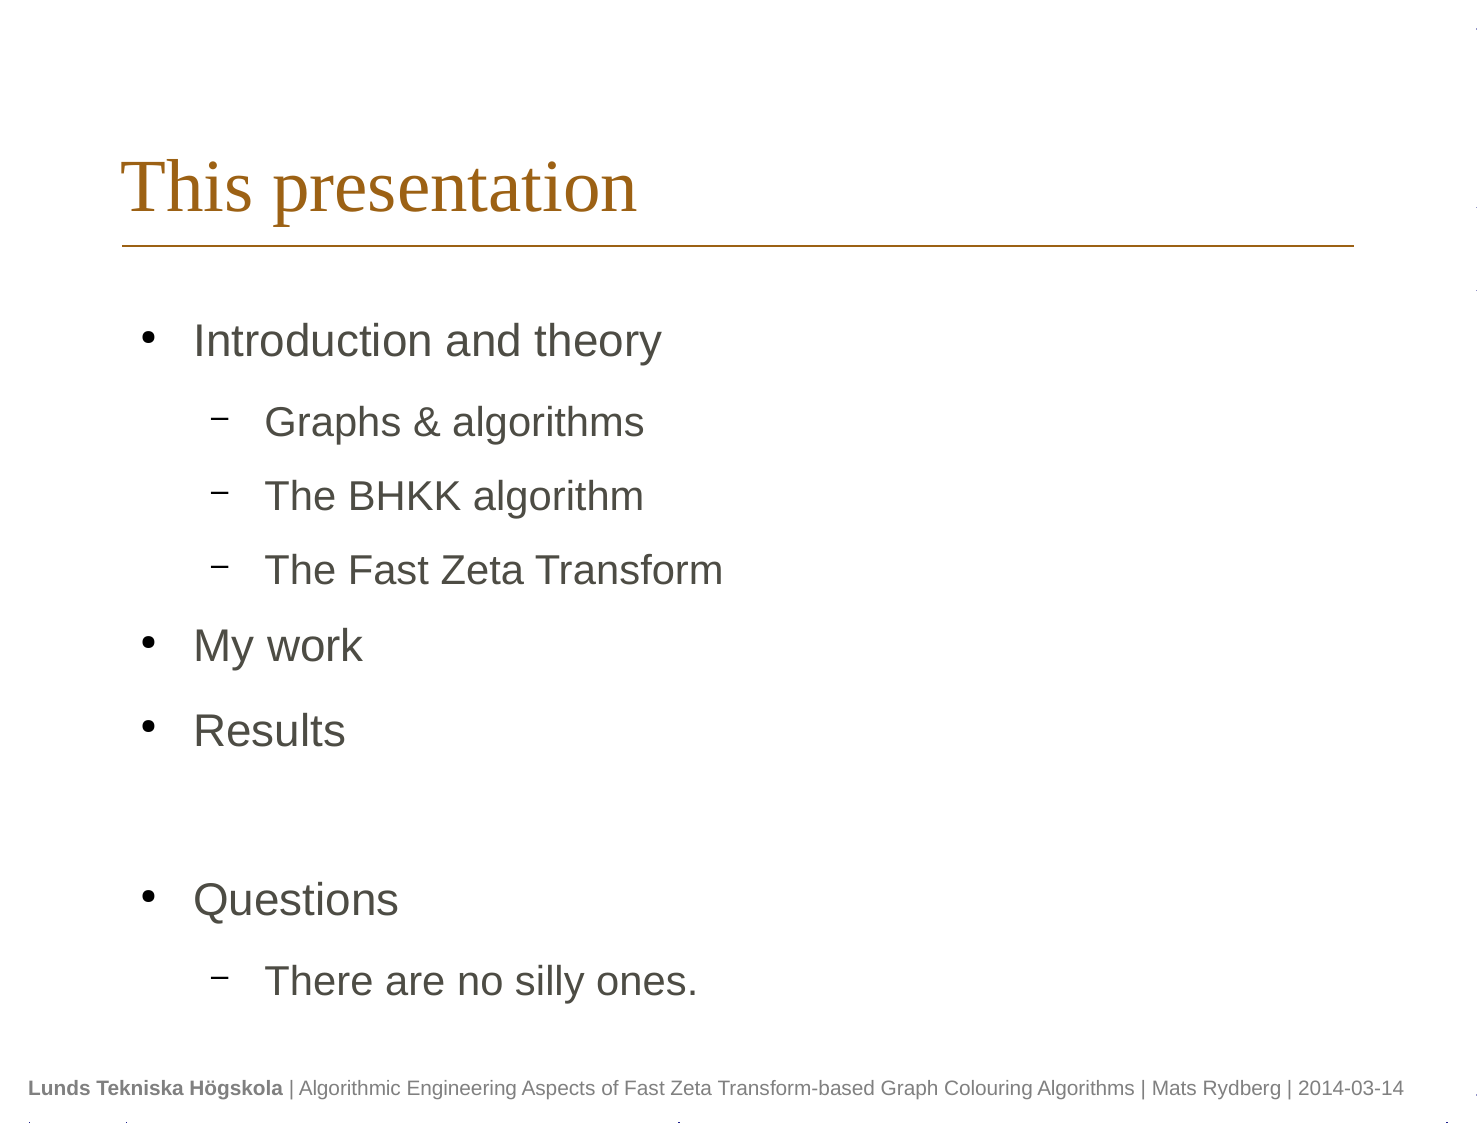

# This presentation
Introduction and theory
Graphs & algorithms
The BHKK algorithm
The Fast Zeta Transform
My work
Results
Questions
There are no silly ones.